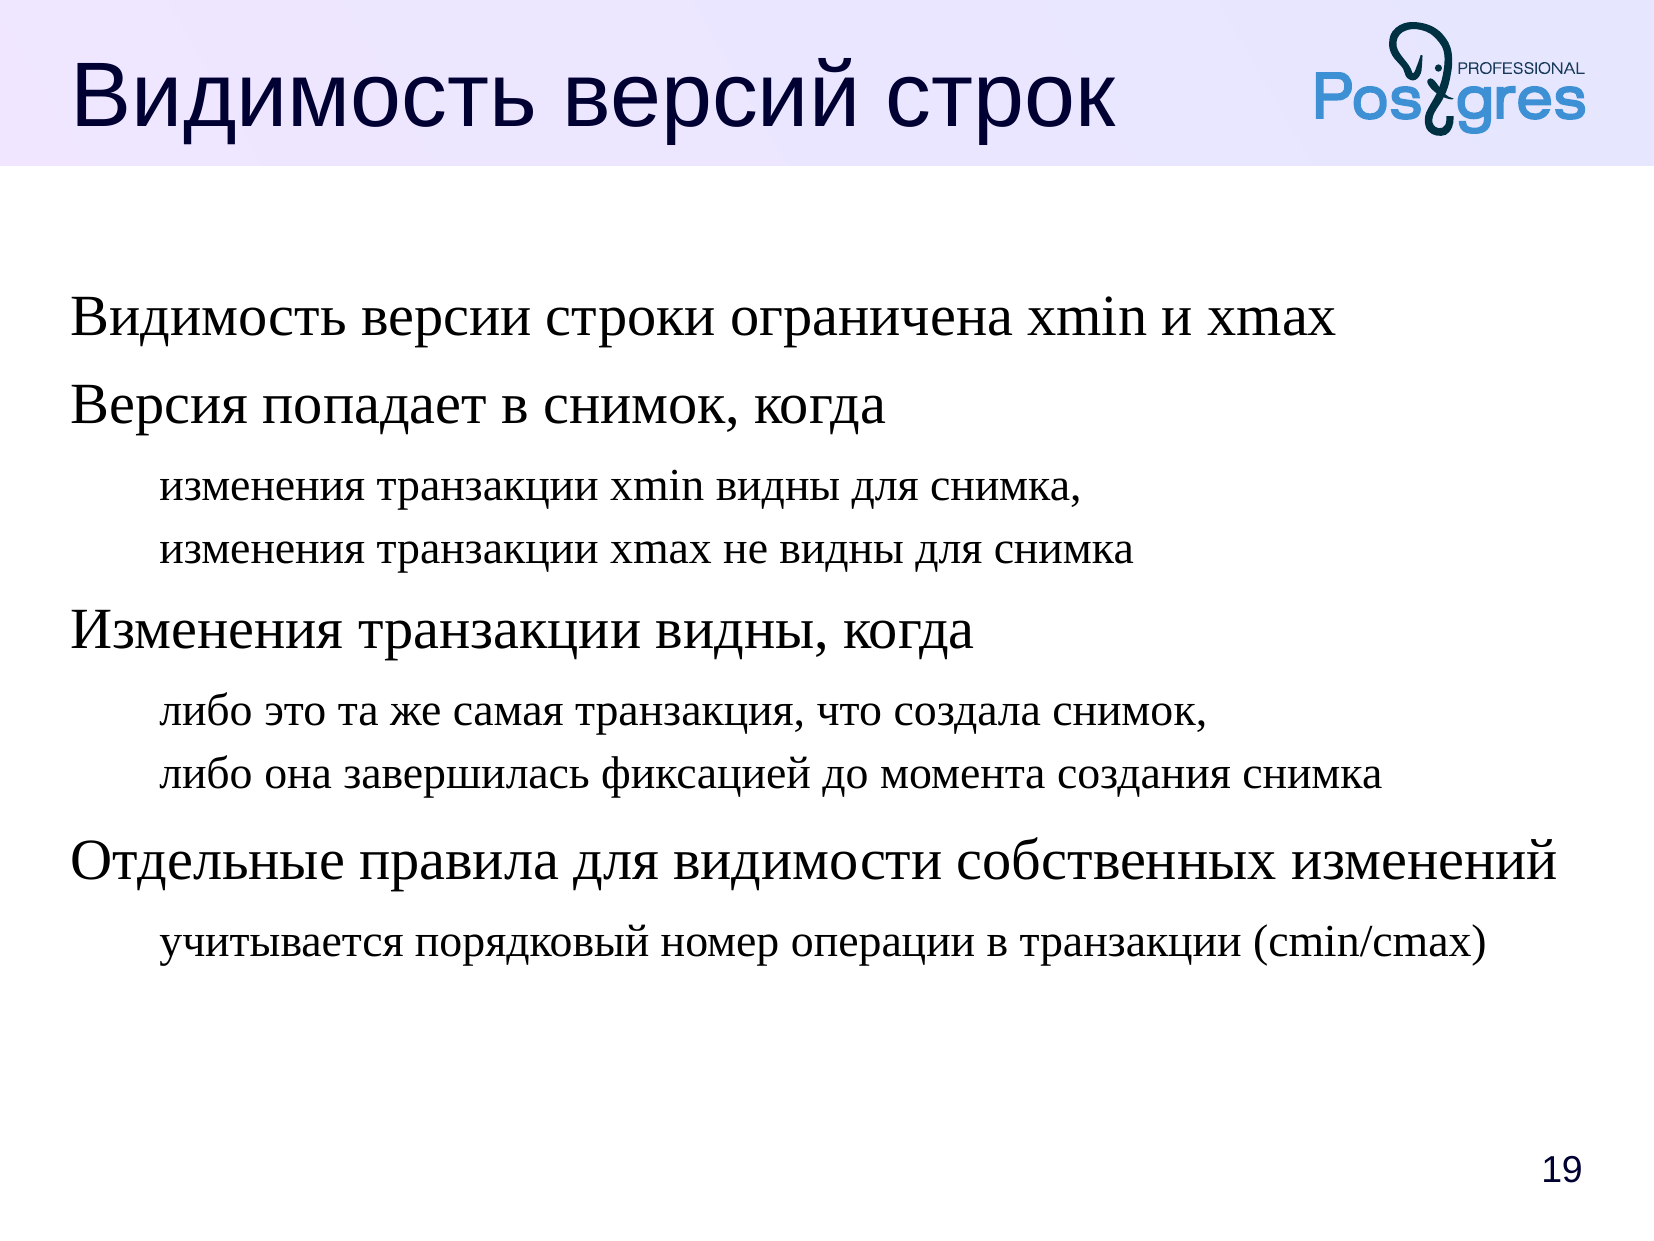

# Видимость версий строк
Видимость версии строки ограничена xmin и xmax
Версия попадает в снимок, когда
изменения транзакции xmin видны для снимка,
изменения транзакции xmax не видны для снимка
Изменения транзакции видны, когда
либо это та же самая транзакция, что создала снимок,
либо она завершилась фиксацией до момента создания снимка
Отдельные правила для видимости собственных изменений
учитывается порядковый номер операции в транзакции (cmin/cmax)